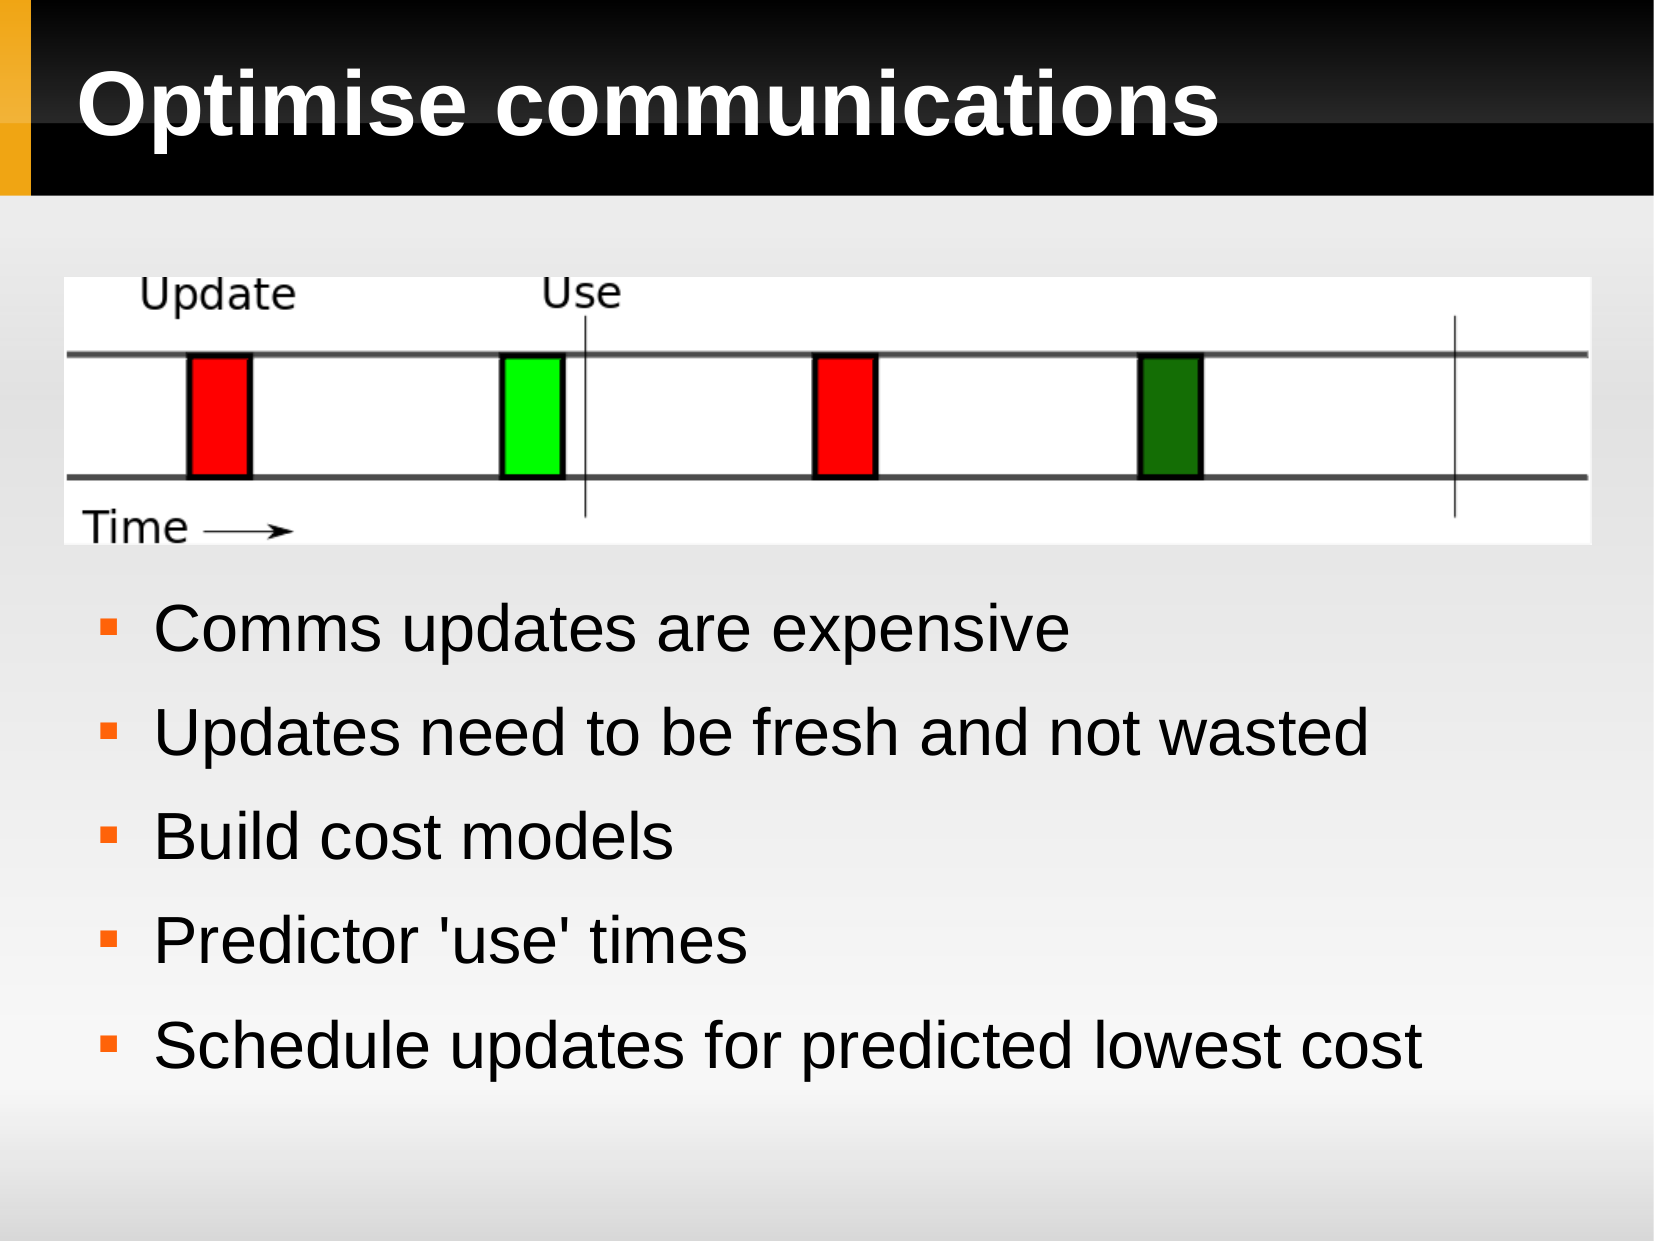

# Optimise communications
Comms updates are expensive
Updates need to be fresh and not wasted
Build cost models
Predictor 'use' times
Schedule updates for predicted lowest cost